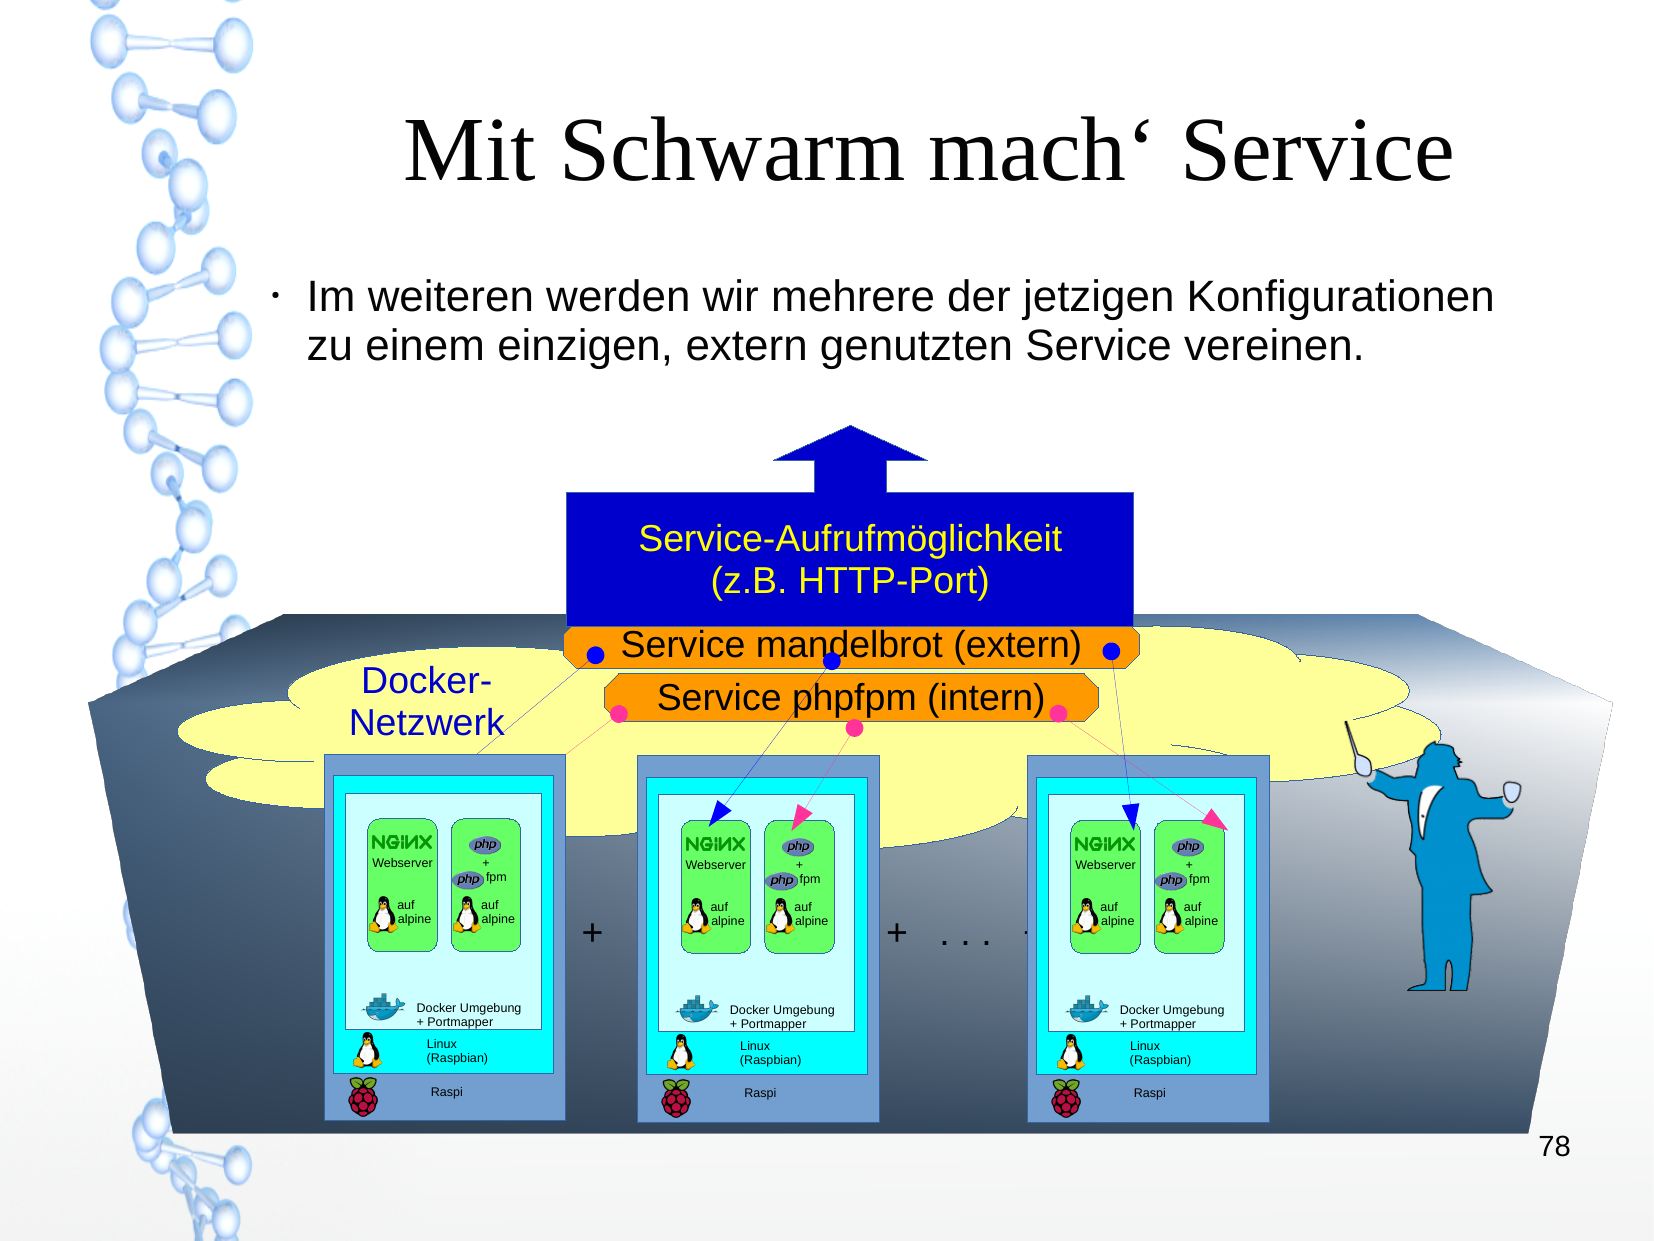

# Mit Schwarm mach‘ Service
Im weiteren werden wir mehrere der jetzigen Konfigurationen
zu einem einzigen, extern genutzten Service vereinen.
Service-Aufrufmöglichkeit
(z.B. HTTP-Port)
Service mandelbrot (extern)
Docker-
Netzwerk
Service phpfpm (intern)
 Raspi
Linux
 (Raspbian)
Webserver
 auf
 alpine
 +
 fpm
 auf
 alpine
Docker Umgebung
+ Portmapper
 Raspi
Linux
 (Raspbian)
Webserver
 auf
 alpine
 +
 fpm
 auf
 alpine
Docker Umgebung
+ Portmapper
 Raspi
Linux
 (Raspbian)
Webserver
 auf
 alpine
 +
 fpm
 auf
 alpine
Docker Umgebung
+ Portmapper
+ + . . . +
78